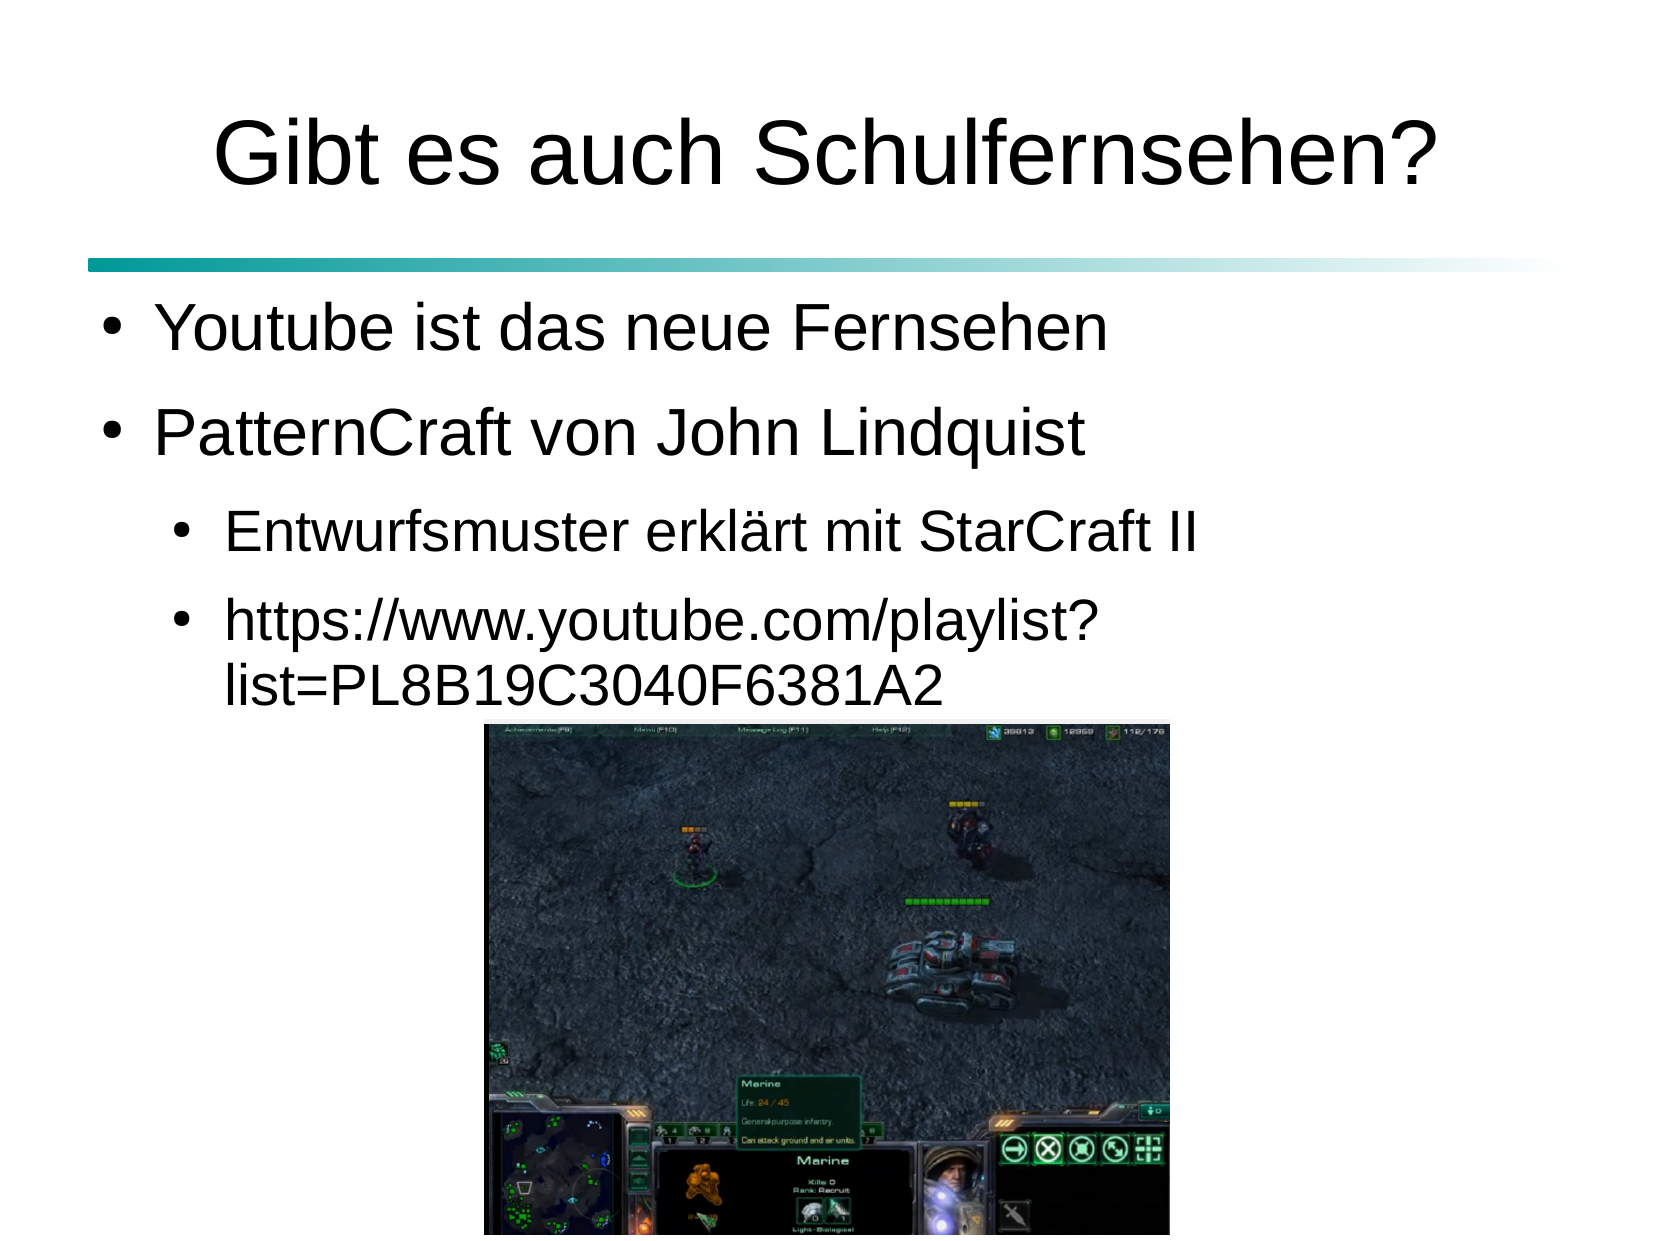

# Gibt es auch Schulfernsehen?
Youtube ist das neue Fernsehen
PatternCraft von John Lindquist
Entwurfsmuster erklärt mit StarCraft II
https://www.youtube.com/playlist?list=PL8B19C3040F6381A2